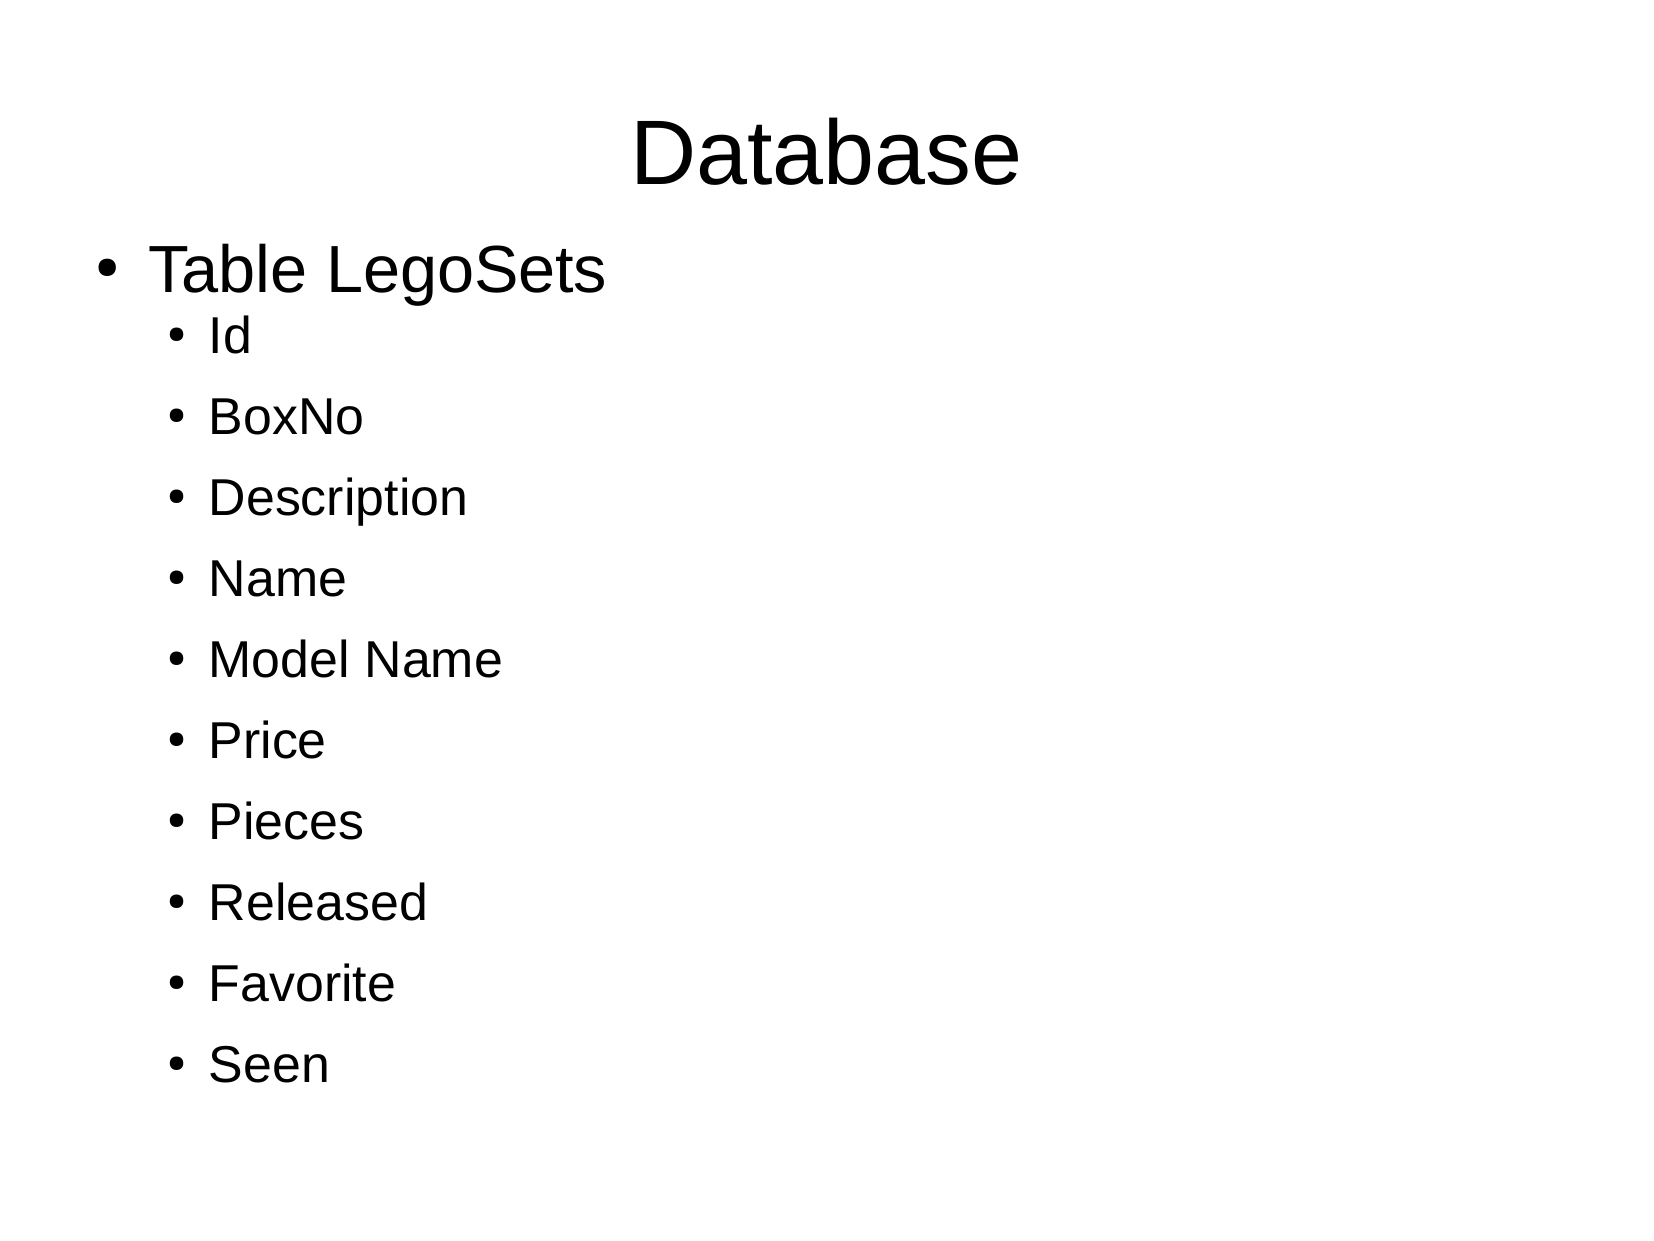

# Database
Table LegoSets
Id
BoxNo
Description
Name
Model Name
Price
Pieces
Released
Favorite
Seen